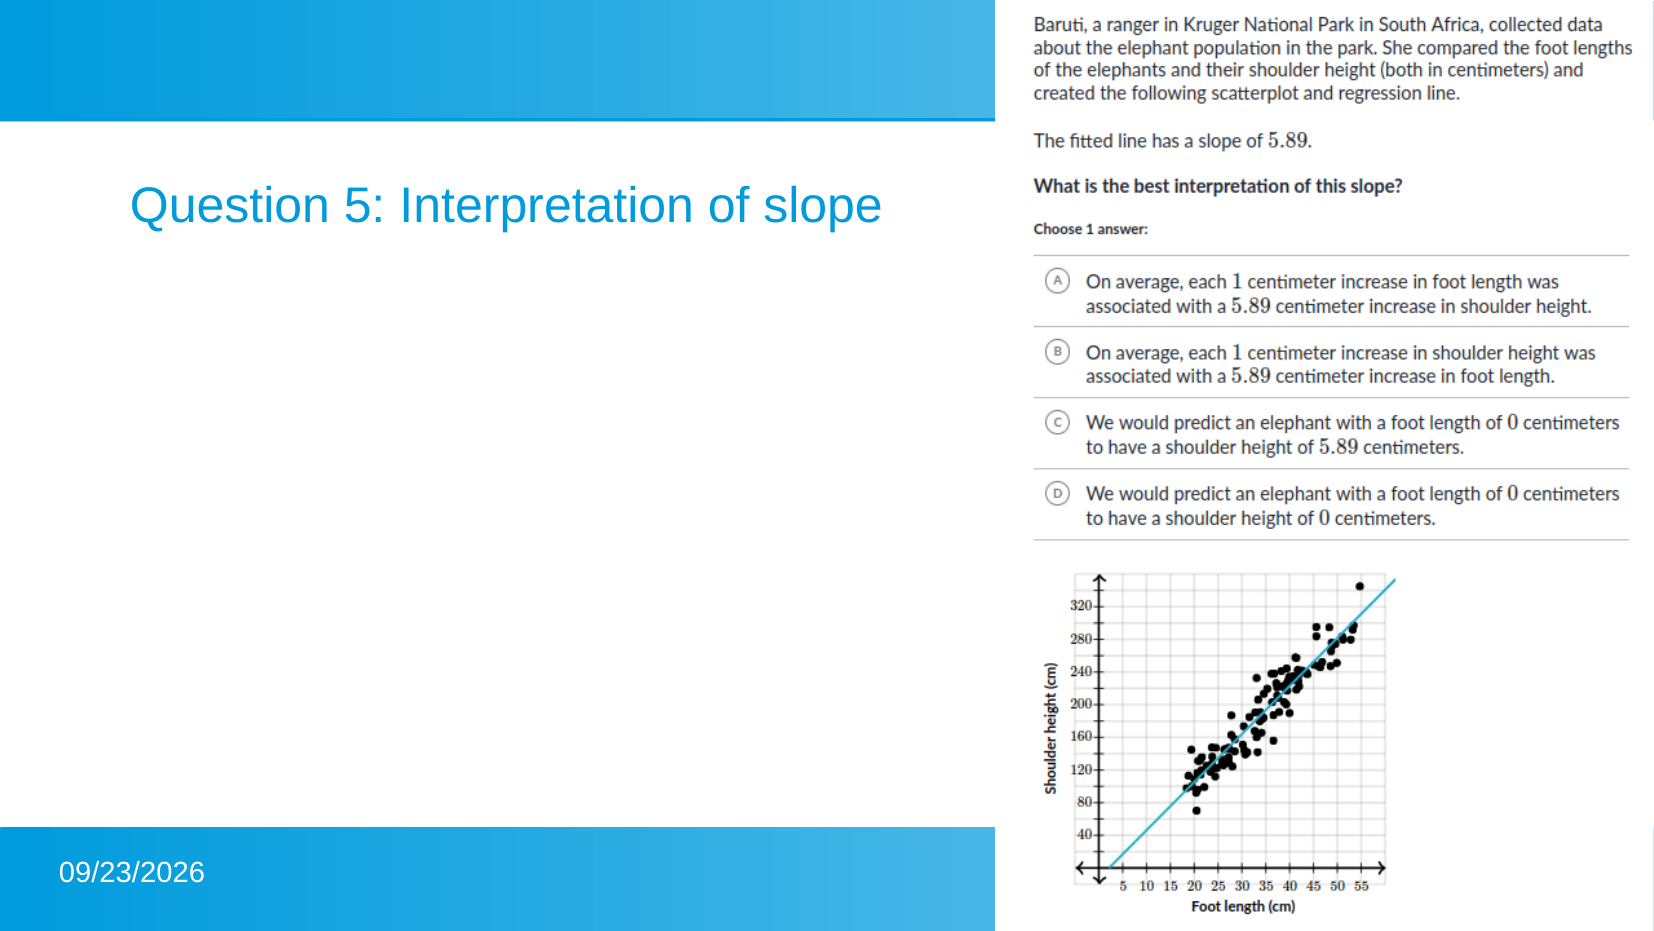

#
Question 5: Interpretation of slope
6